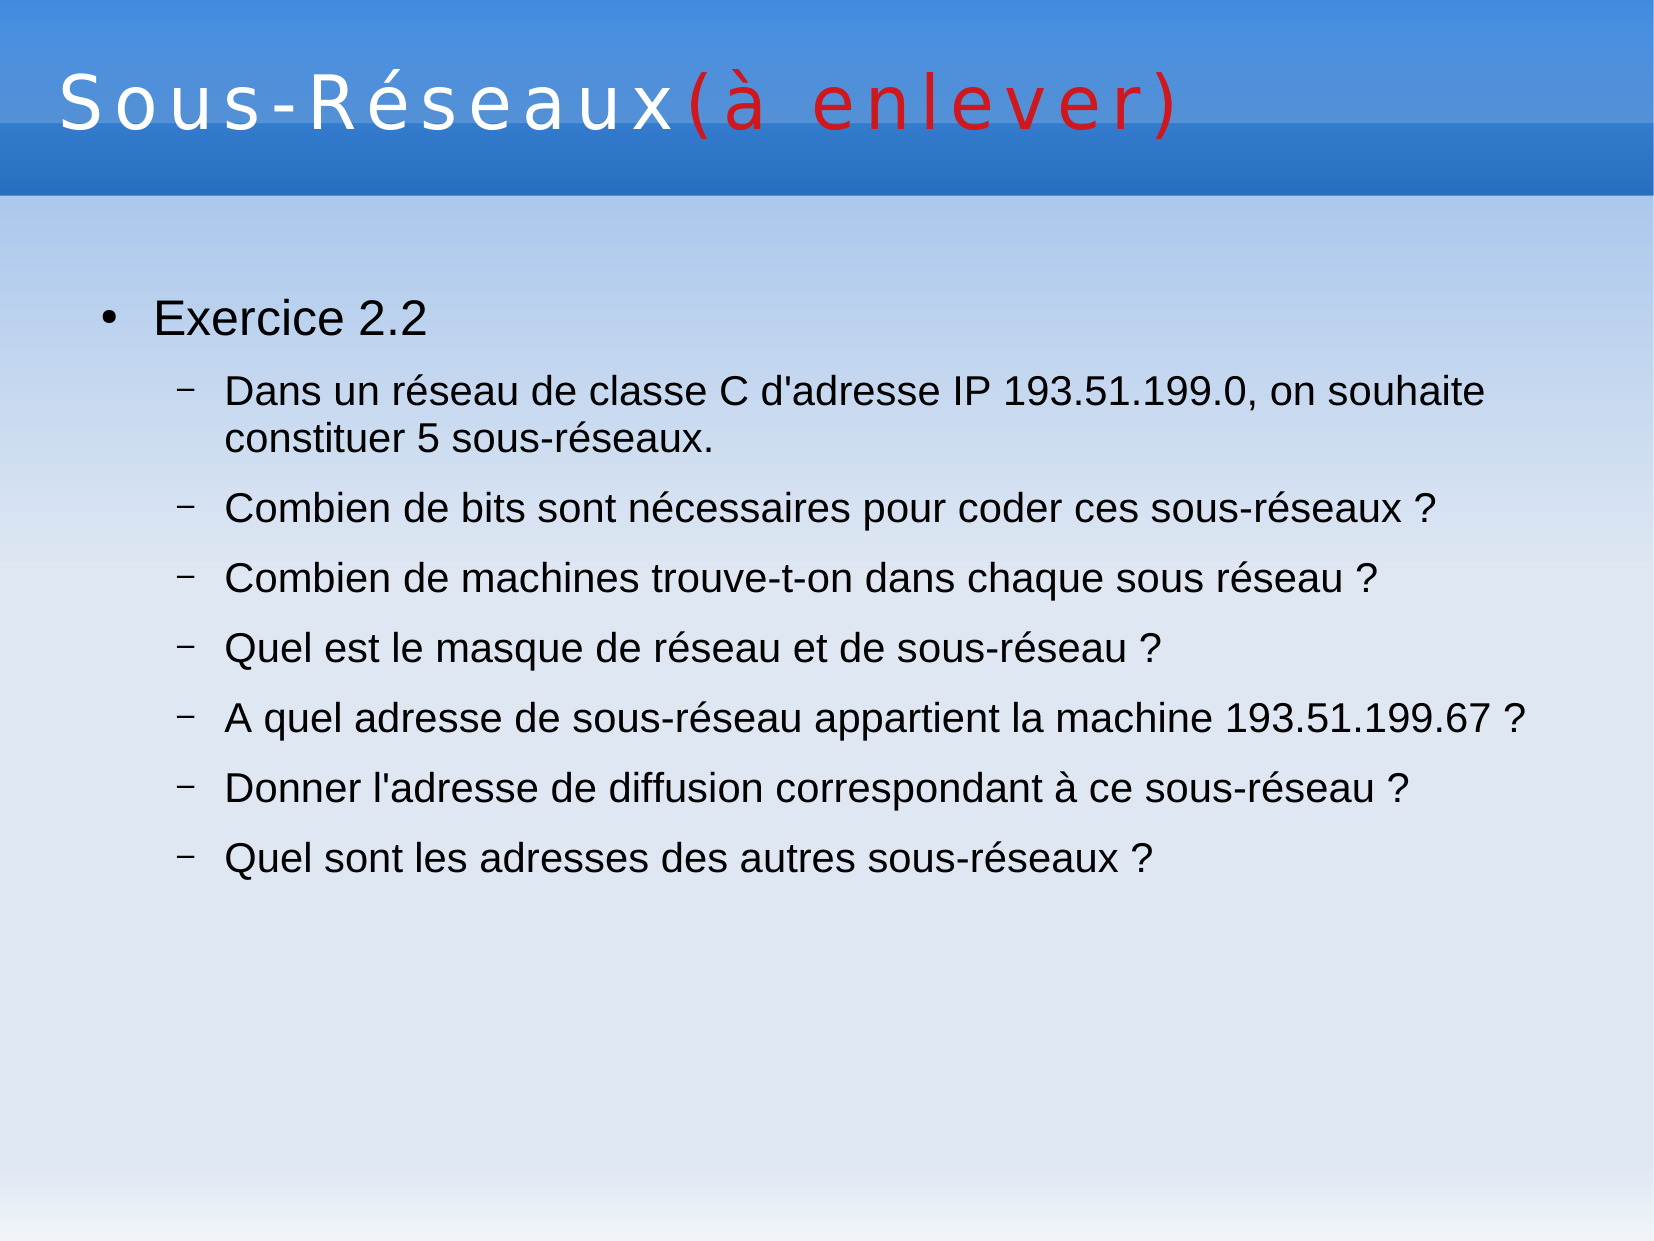

# Sous-Réseaux(à enlever)
Exercice 2.2
Dans un réseau de classe C d'adresse IP 193.51.199.0, on souhaite constituer 5 sous-réseaux.
Combien de bits sont nécessaires pour coder ces sous-réseaux ?
Combien de machines trouve-t-on dans chaque sous réseau ?
Quel est le masque de réseau et de sous-réseau ?
A quel adresse de sous-réseau appartient la machine 193.51.199.67 ?
Donner l'adresse de diffusion correspondant à ce sous-réseau ?
Quel sont les adresses des autres sous-réseaux ?